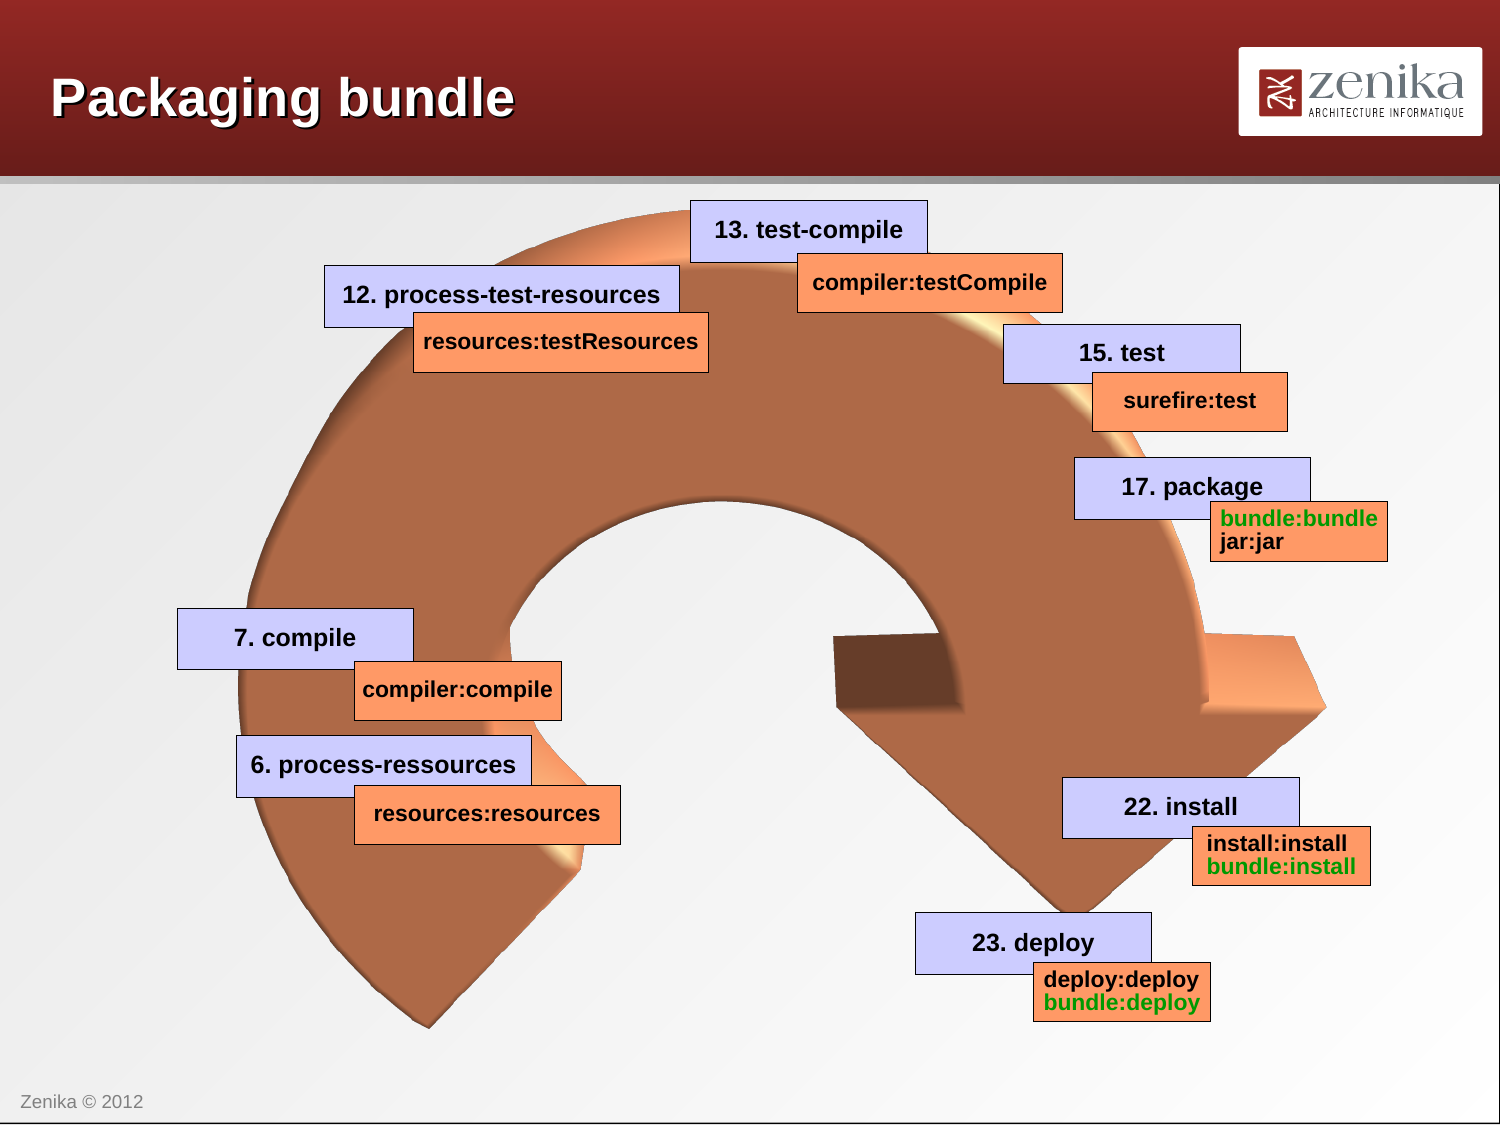

# Packaging bundle
13. test-compile
compiler:testCompile
12. process-test-resources
resources:testResources
15. test
surefire:test
17. package
bundle:bundle
jar:jar
7. compile
compiler:compile
6. process-ressources
22. install
resources:resources
install:install
bundle:install
23. deploy
deploy:deploy
bundle:deploy